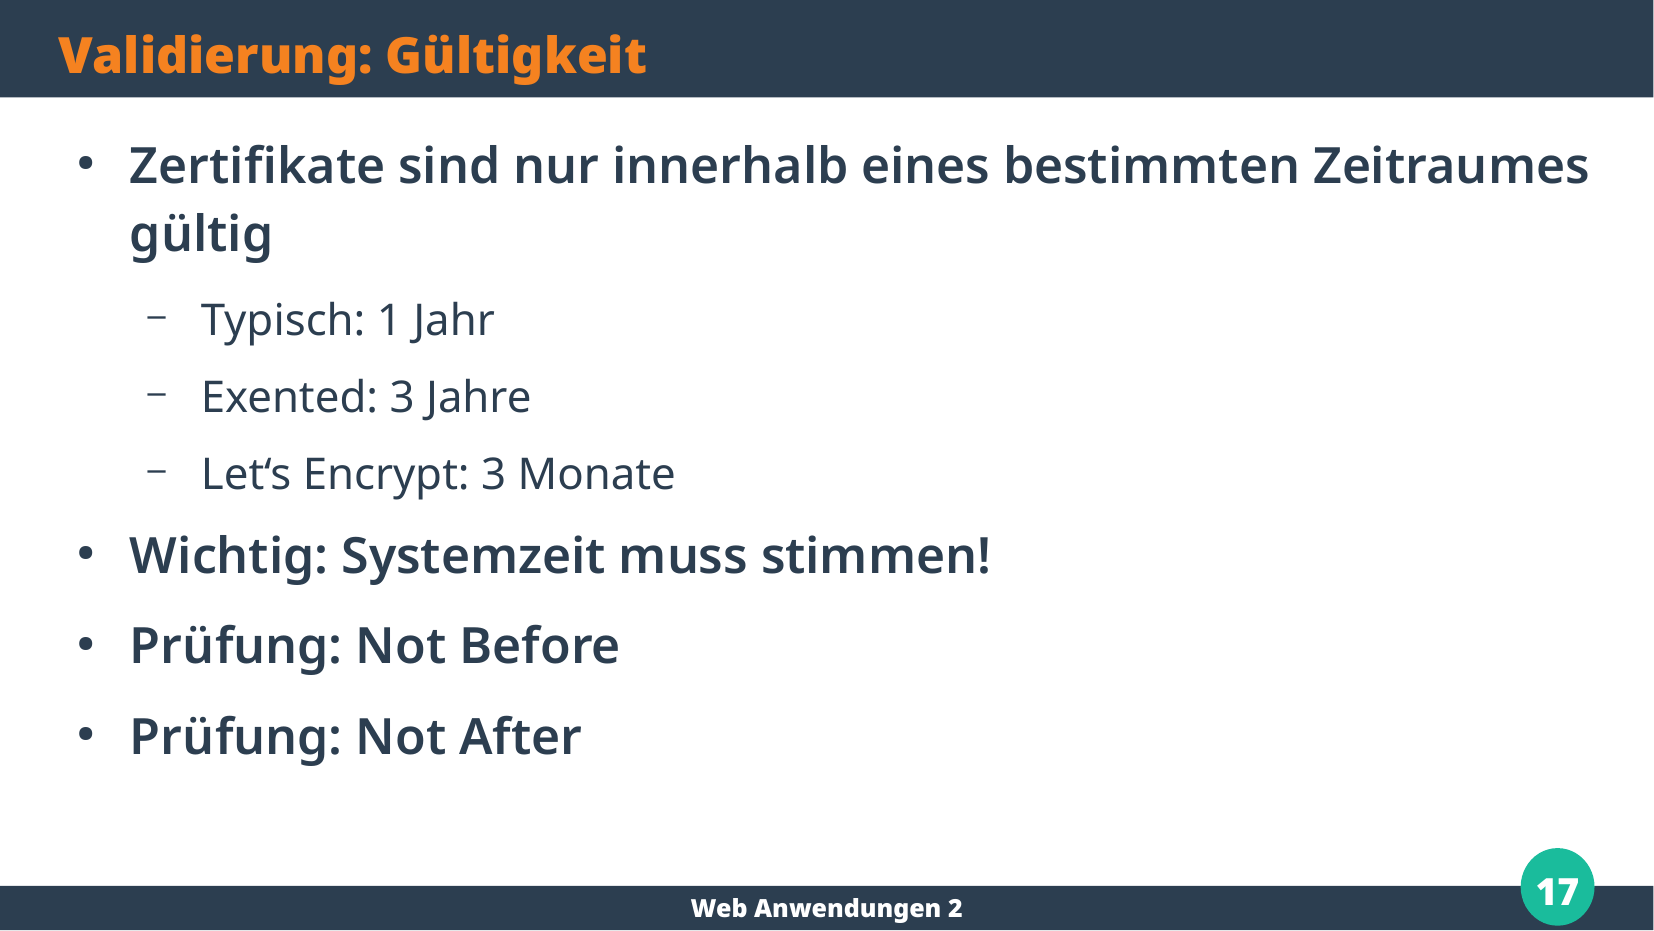

# Validierung: Gültigkeit
Zertifikate sind nur innerhalb eines bestimmten Zeitraumes gültig
Typisch: 1 Jahr
Exented: 3 Jahre
Let‘s Encrypt: 3 Monate
Wichtig: Systemzeit muss stimmen!
Prüfung: Not Before
Prüfung: Not After
17